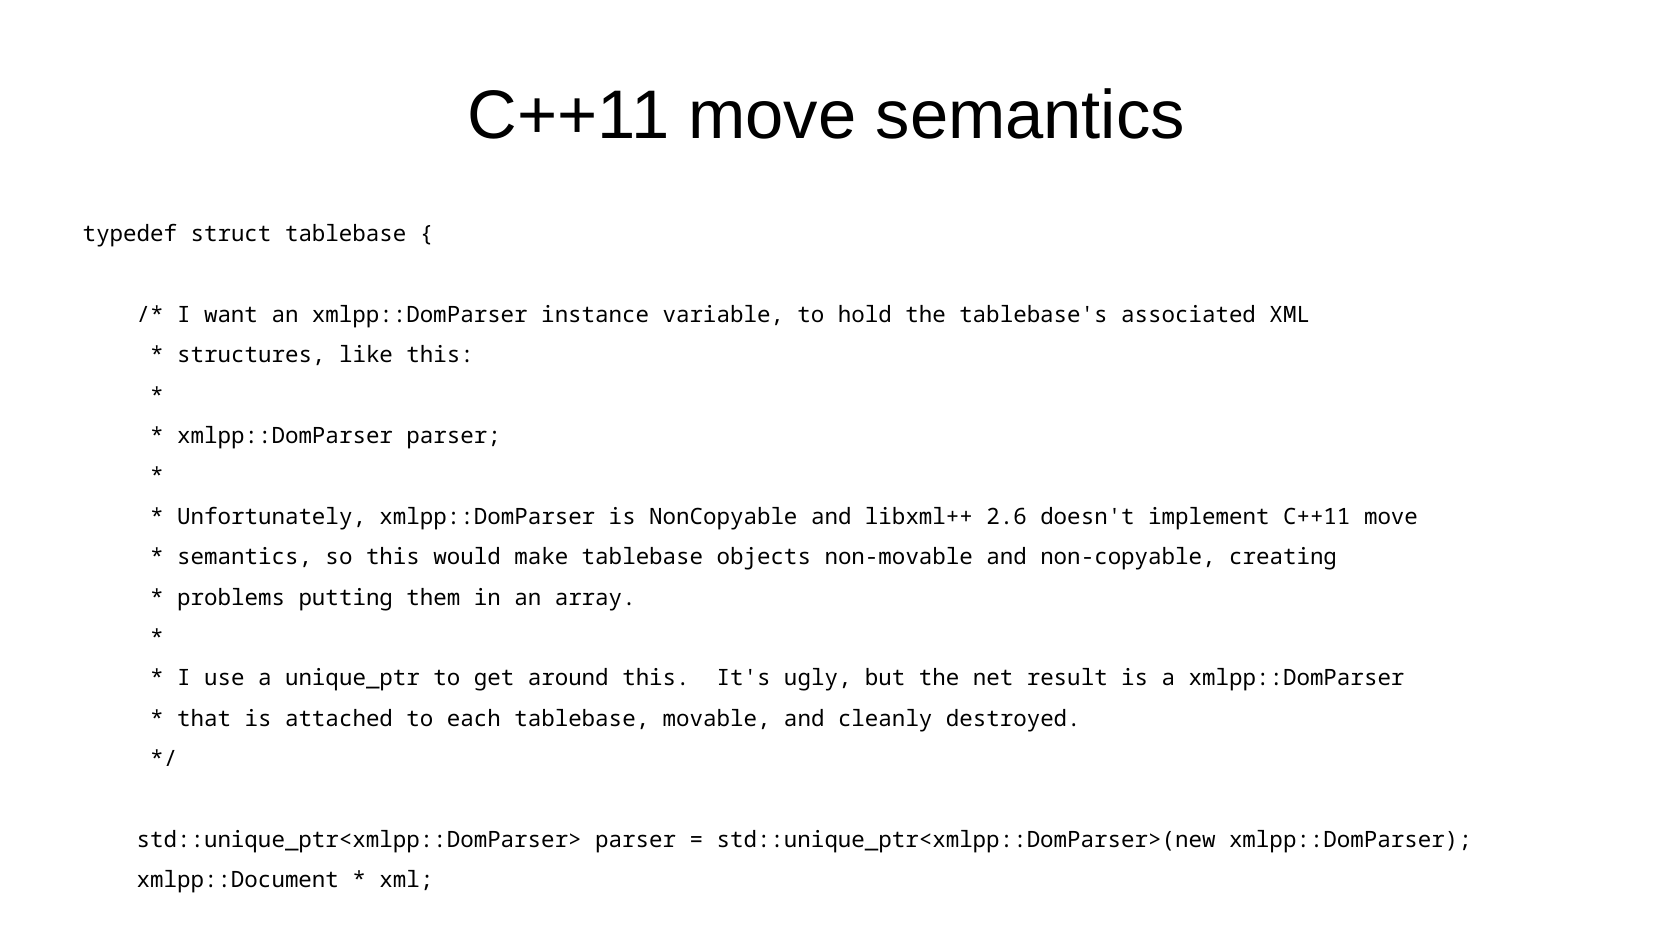

# C++11 move semantics
typedef struct tablebase {
 /* I want an xmlpp::DomParser instance variable, to hold the tablebase's associated XML
 * structures, like this:
 *
 * xmlpp::DomParser parser;
 *
 * Unfortunately, xmlpp::DomParser is NonCopyable and libxml++ 2.6 doesn't implement C++11 move
 * semantics, so this would make tablebase objects non-movable and non-copyable, creating
 * problems putting them in an array.
 *
 * I use a unique_ptr to get around this. It's ugly, but the net result is a xmlpp::DomParser
 * that is attached to each tablebase, movable, and cleanly destroyed.
 */
 std::unique_ptr<xmlpp::DomParser> parser = std::unique_ptr<xmlpp::DomParser>(new xmlpp::DomParser);
 xmlpp::Document * xml;